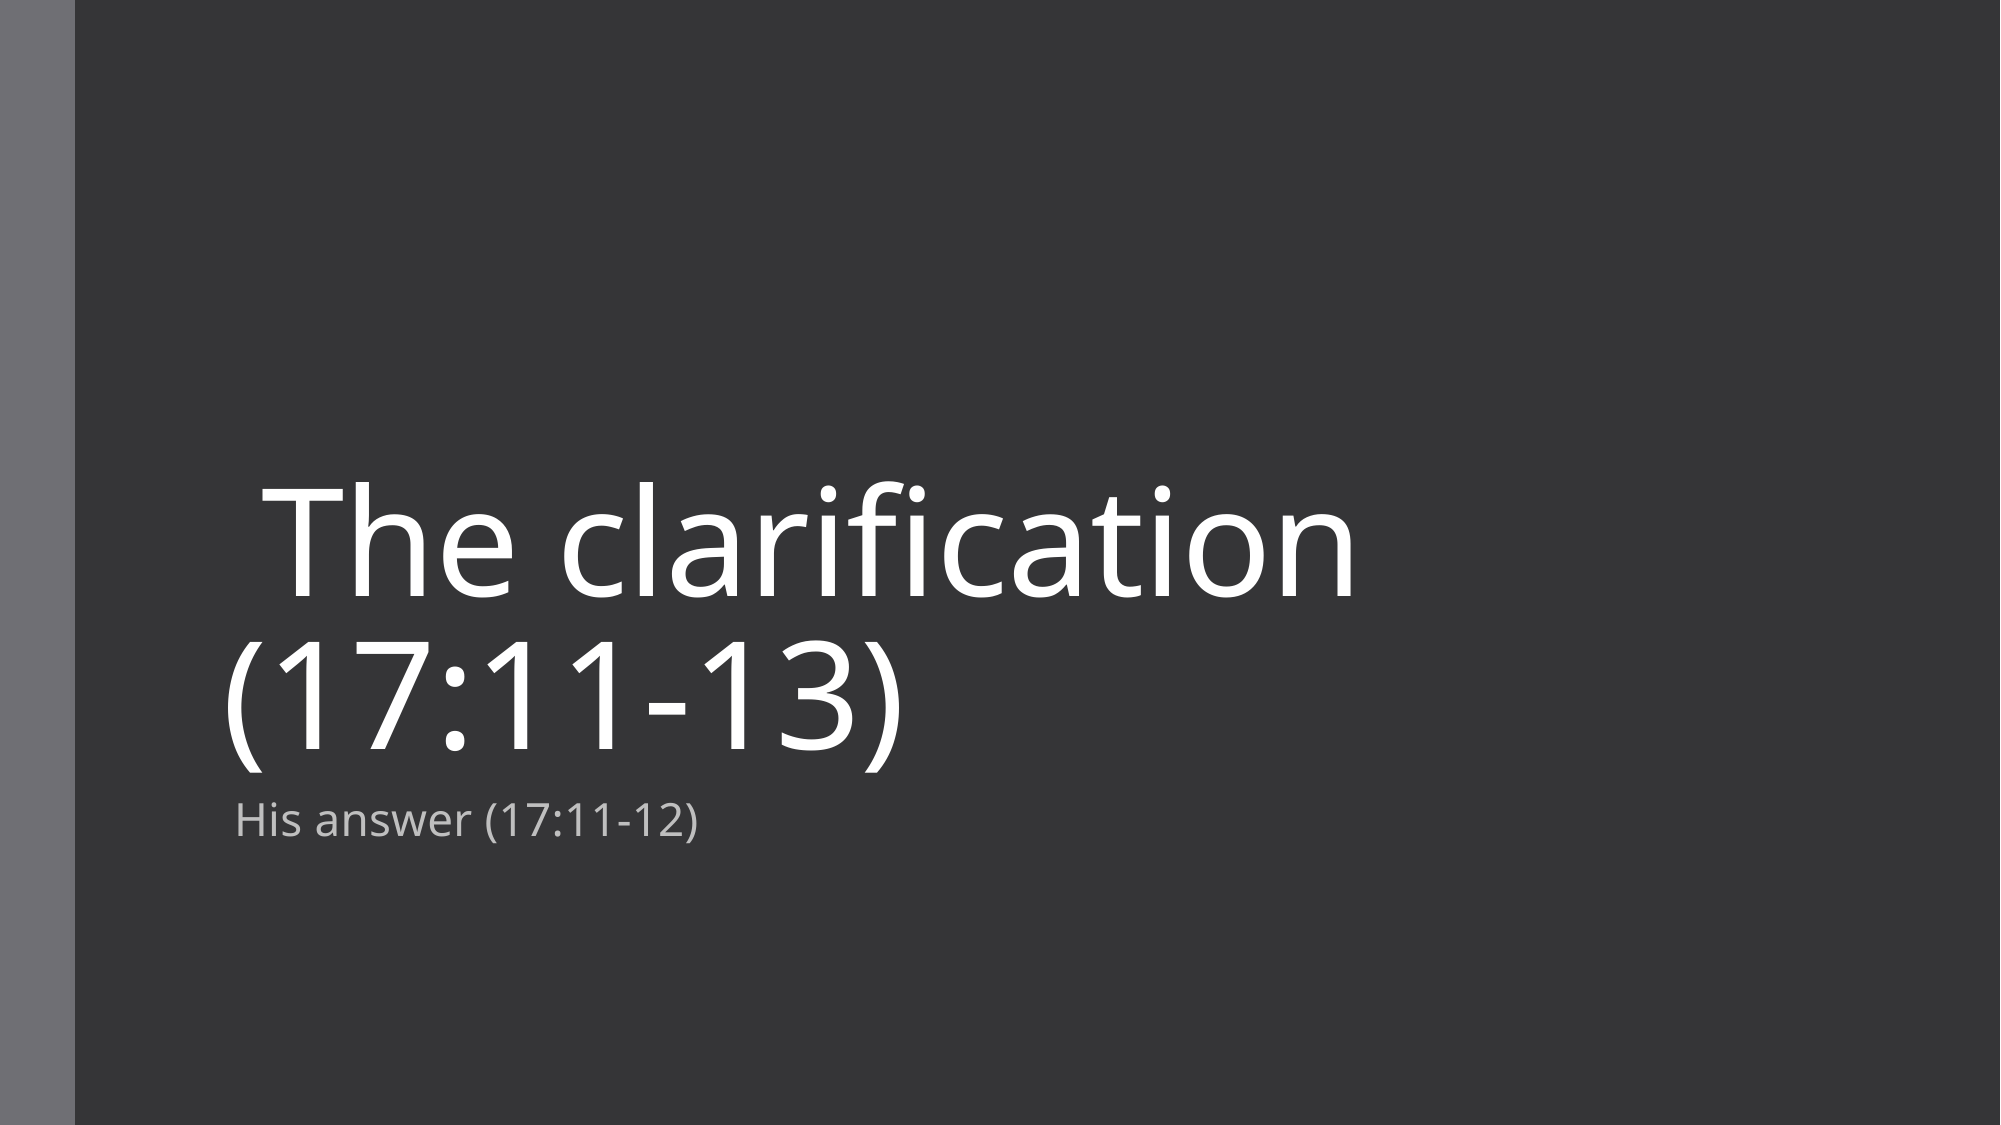

# The clarification (17:11-13)
 His answer (17:11-12)